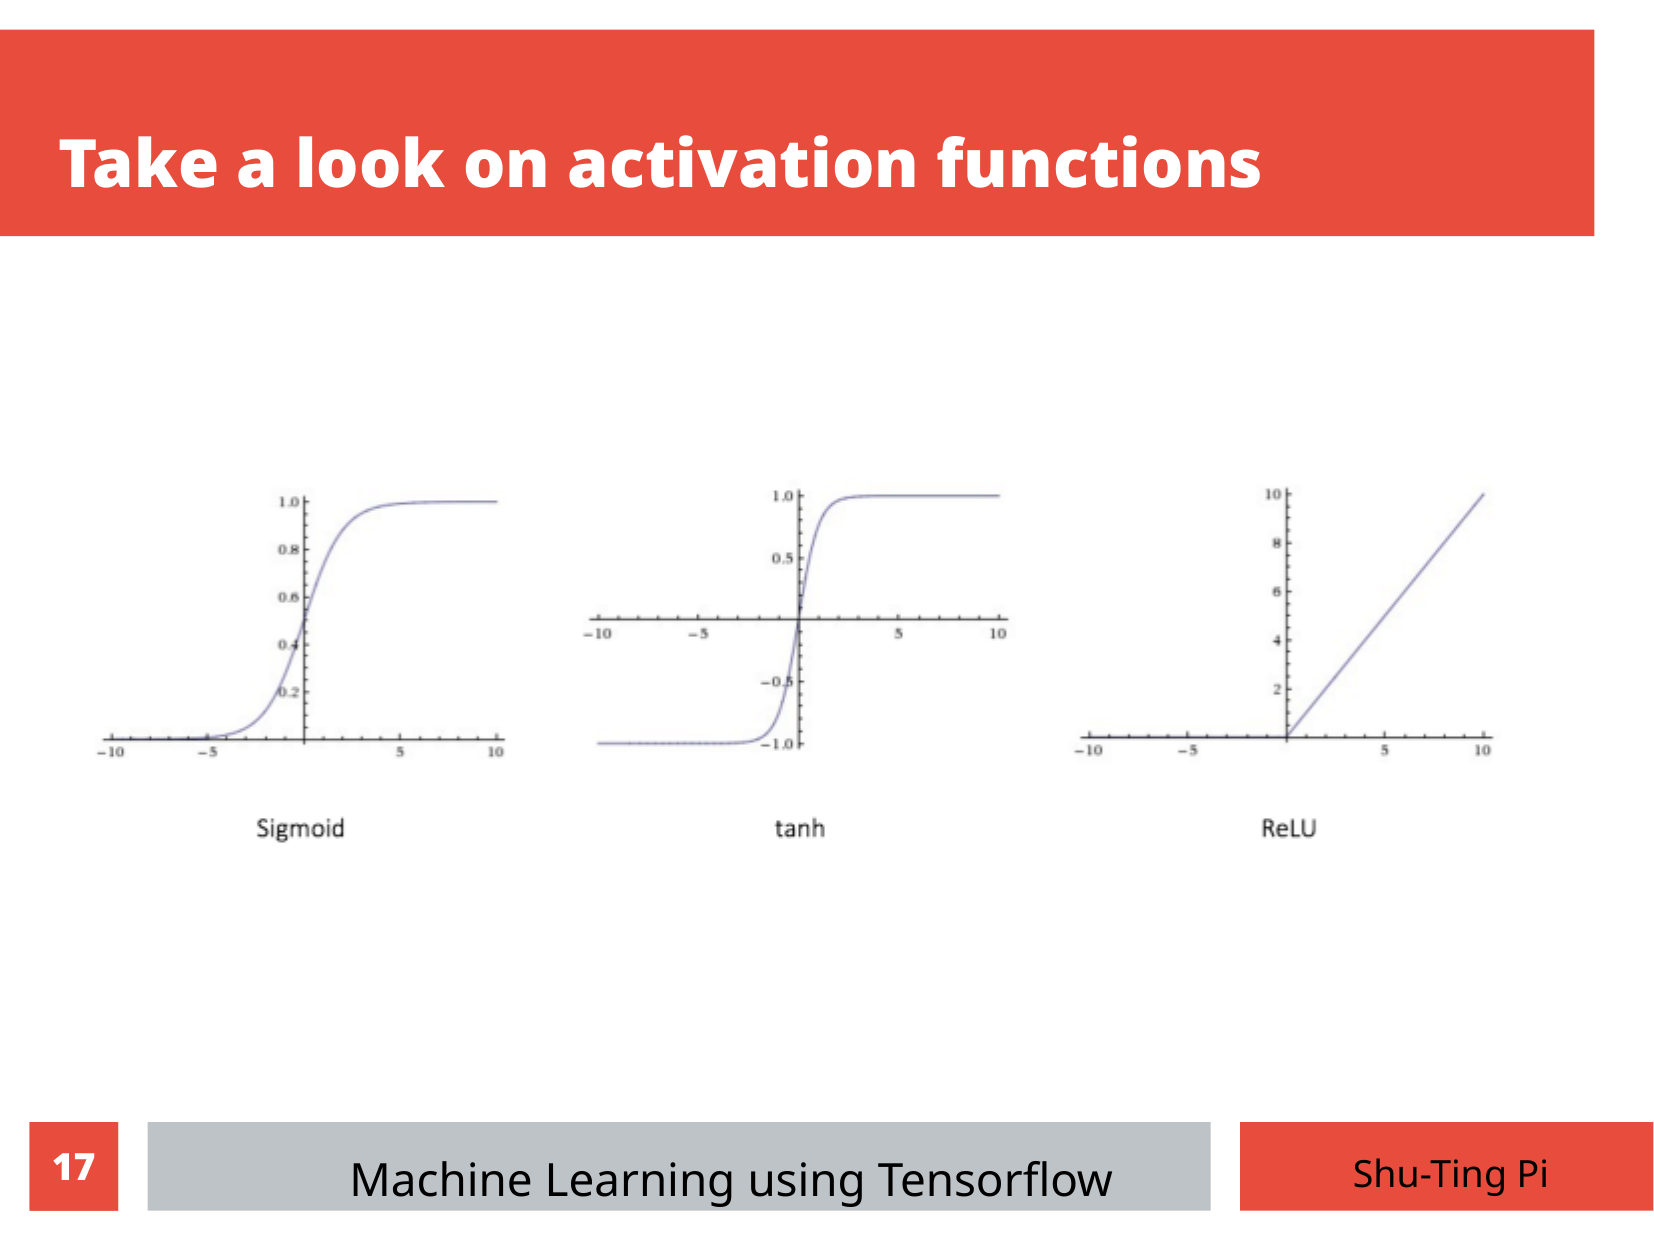

# Take a look on activation functions
17
Machine Learning using Tensorflow
Shu-Ting Pi